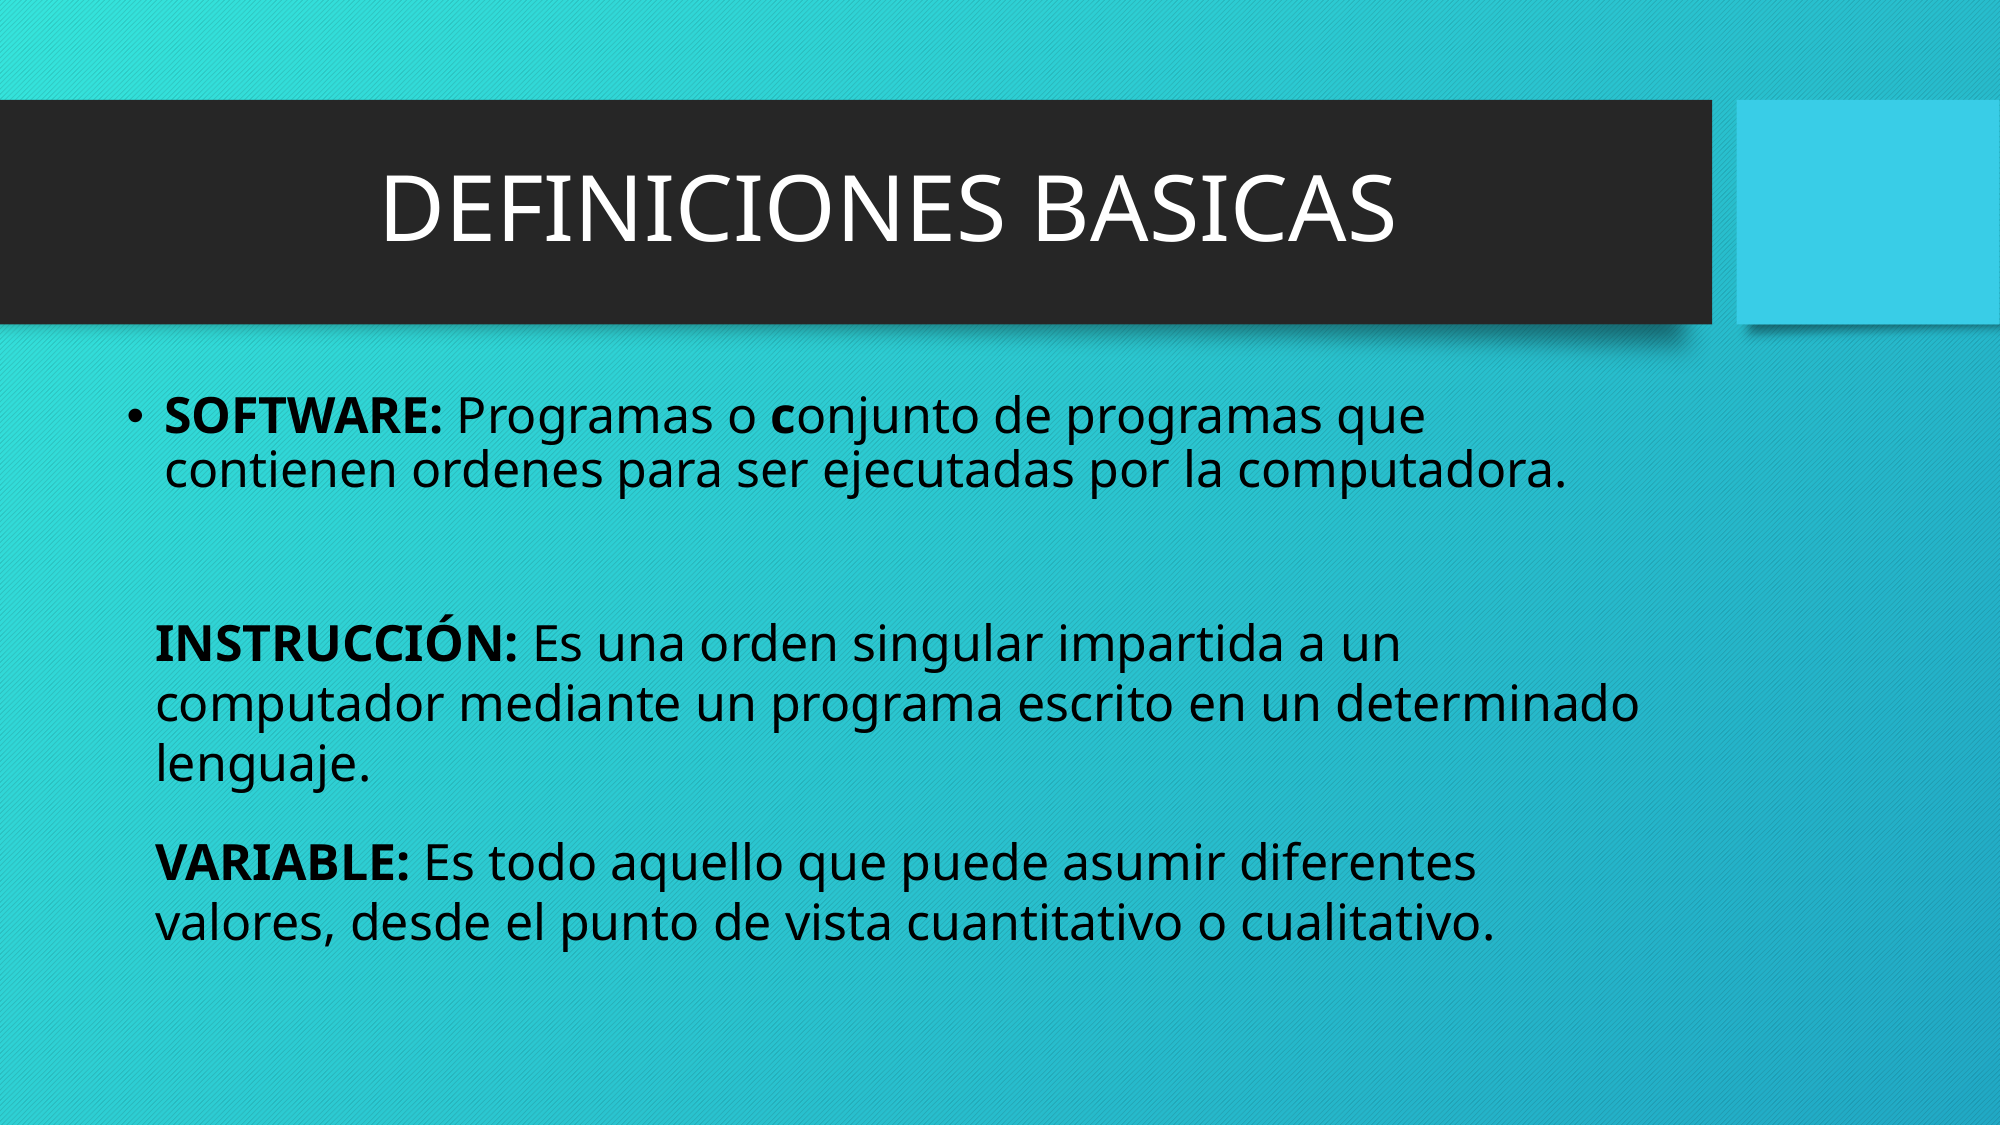

DEFINICIONES BASICAS
# SOFTWARE: Programas o conjunto de programas que contienen ordenes para ser ejecutadas por la computadora.
INSTRUCCIÓN: Es una orden singular impartida a un computador mediante un programa escrito en un determinado lenguaje.
VARIABLE: Es todo aquello que puede asumir diferentes valores, desde el punto de vista cuantitativo o cualitativo.